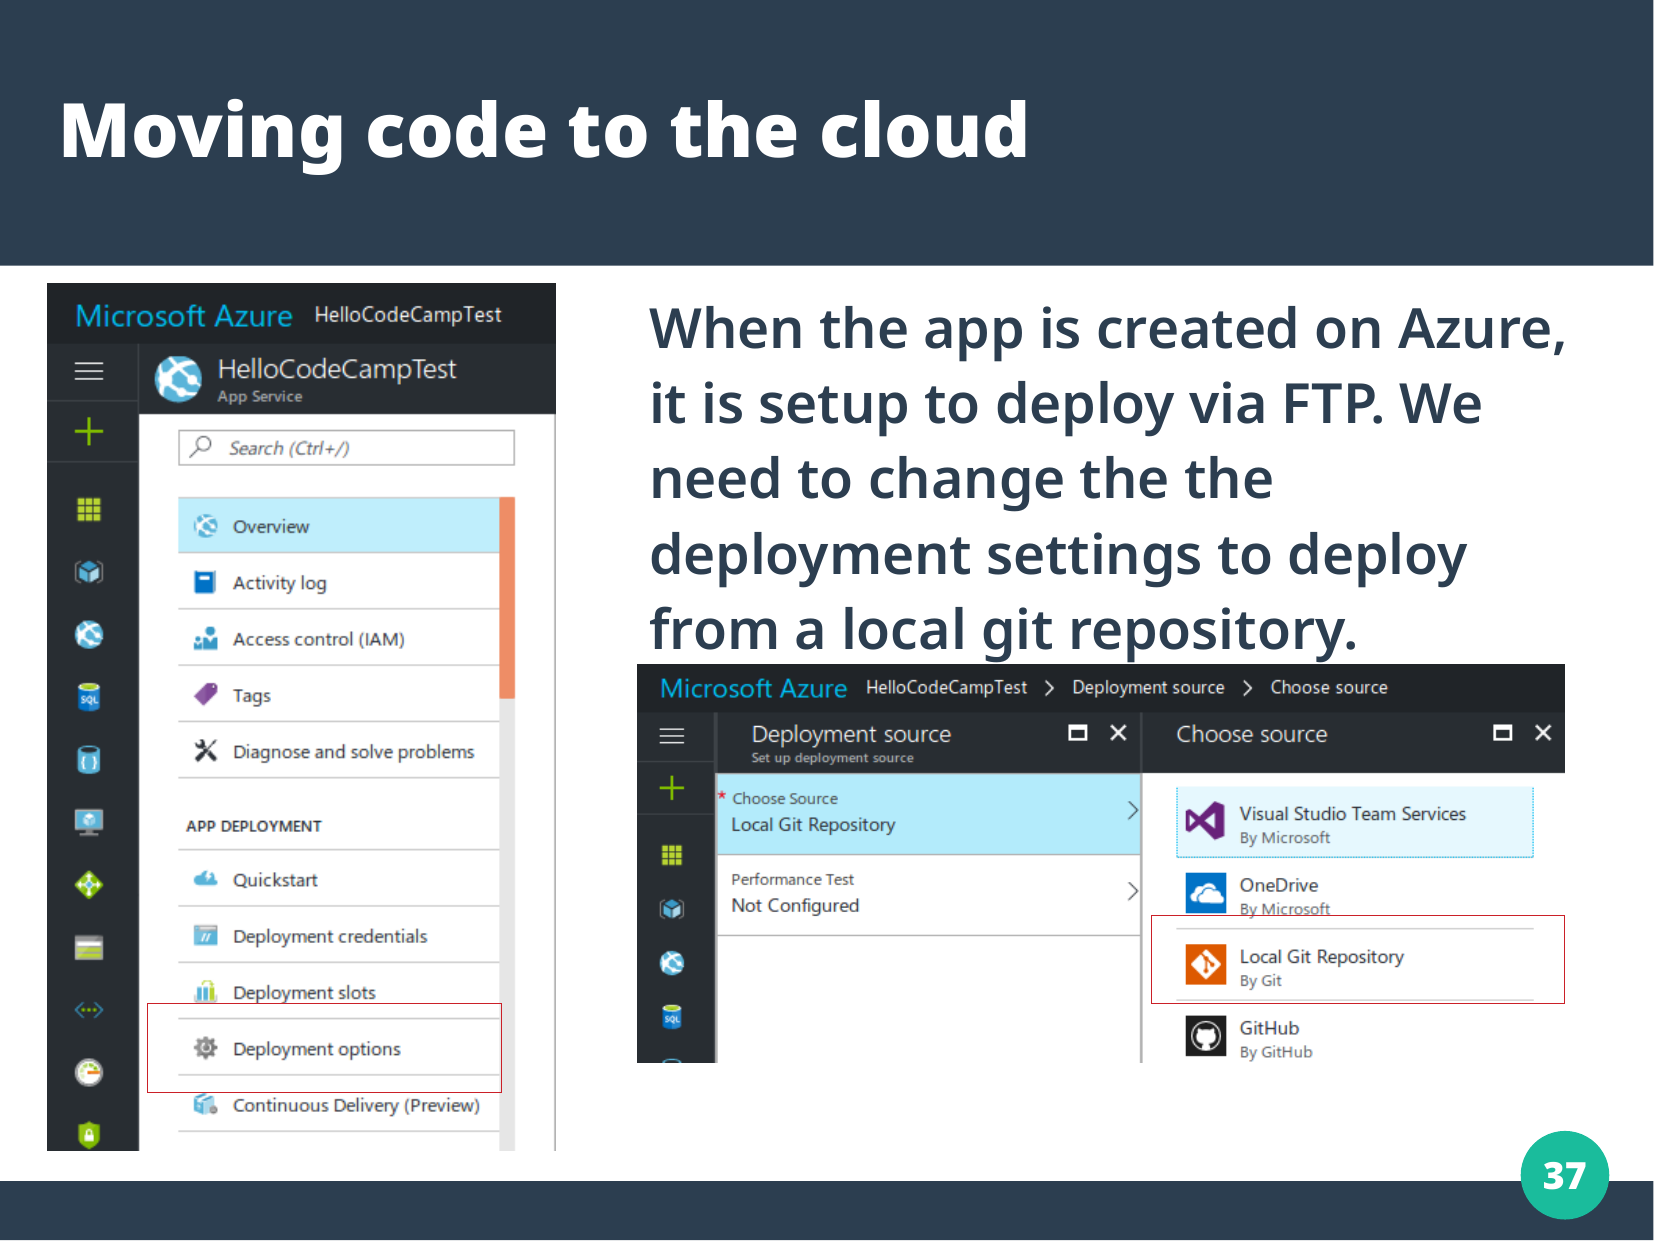

# Moving code to the cloud
When the app is created on Azure, it is setup to deploy via FTP. We need to change the the deployment settings to deploy from a local git repository.
37